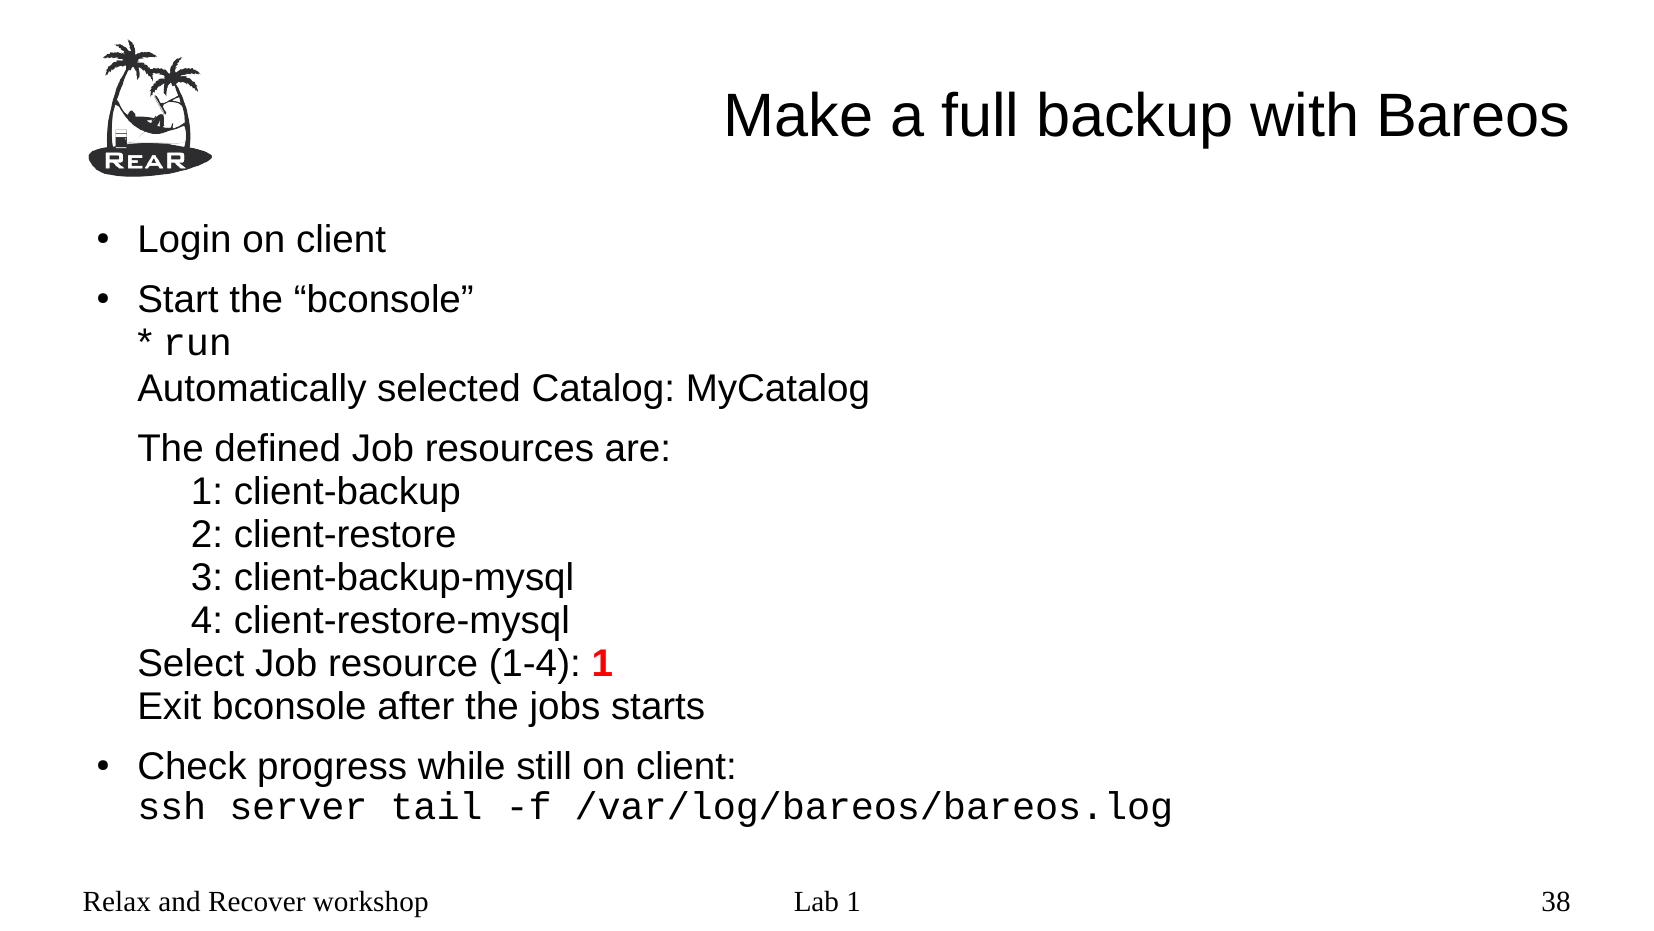

# Make a full backup with Bareos
Login on client
Start the “bconsole”
* run
Automatically selected Catalog: MyCatalog
The defined Job resources are:
 1: client-backup
 2: client-restore
 3: client-backup-mysql
 4: client-restore-mysql
Select Job resource (1-4): 1
Exit bconsole after the jobs starts
Check progress while still on client:
ssh server tail -f /var/log/bareos/bareos.log
Relax and Recover workshop
Lab 1
38